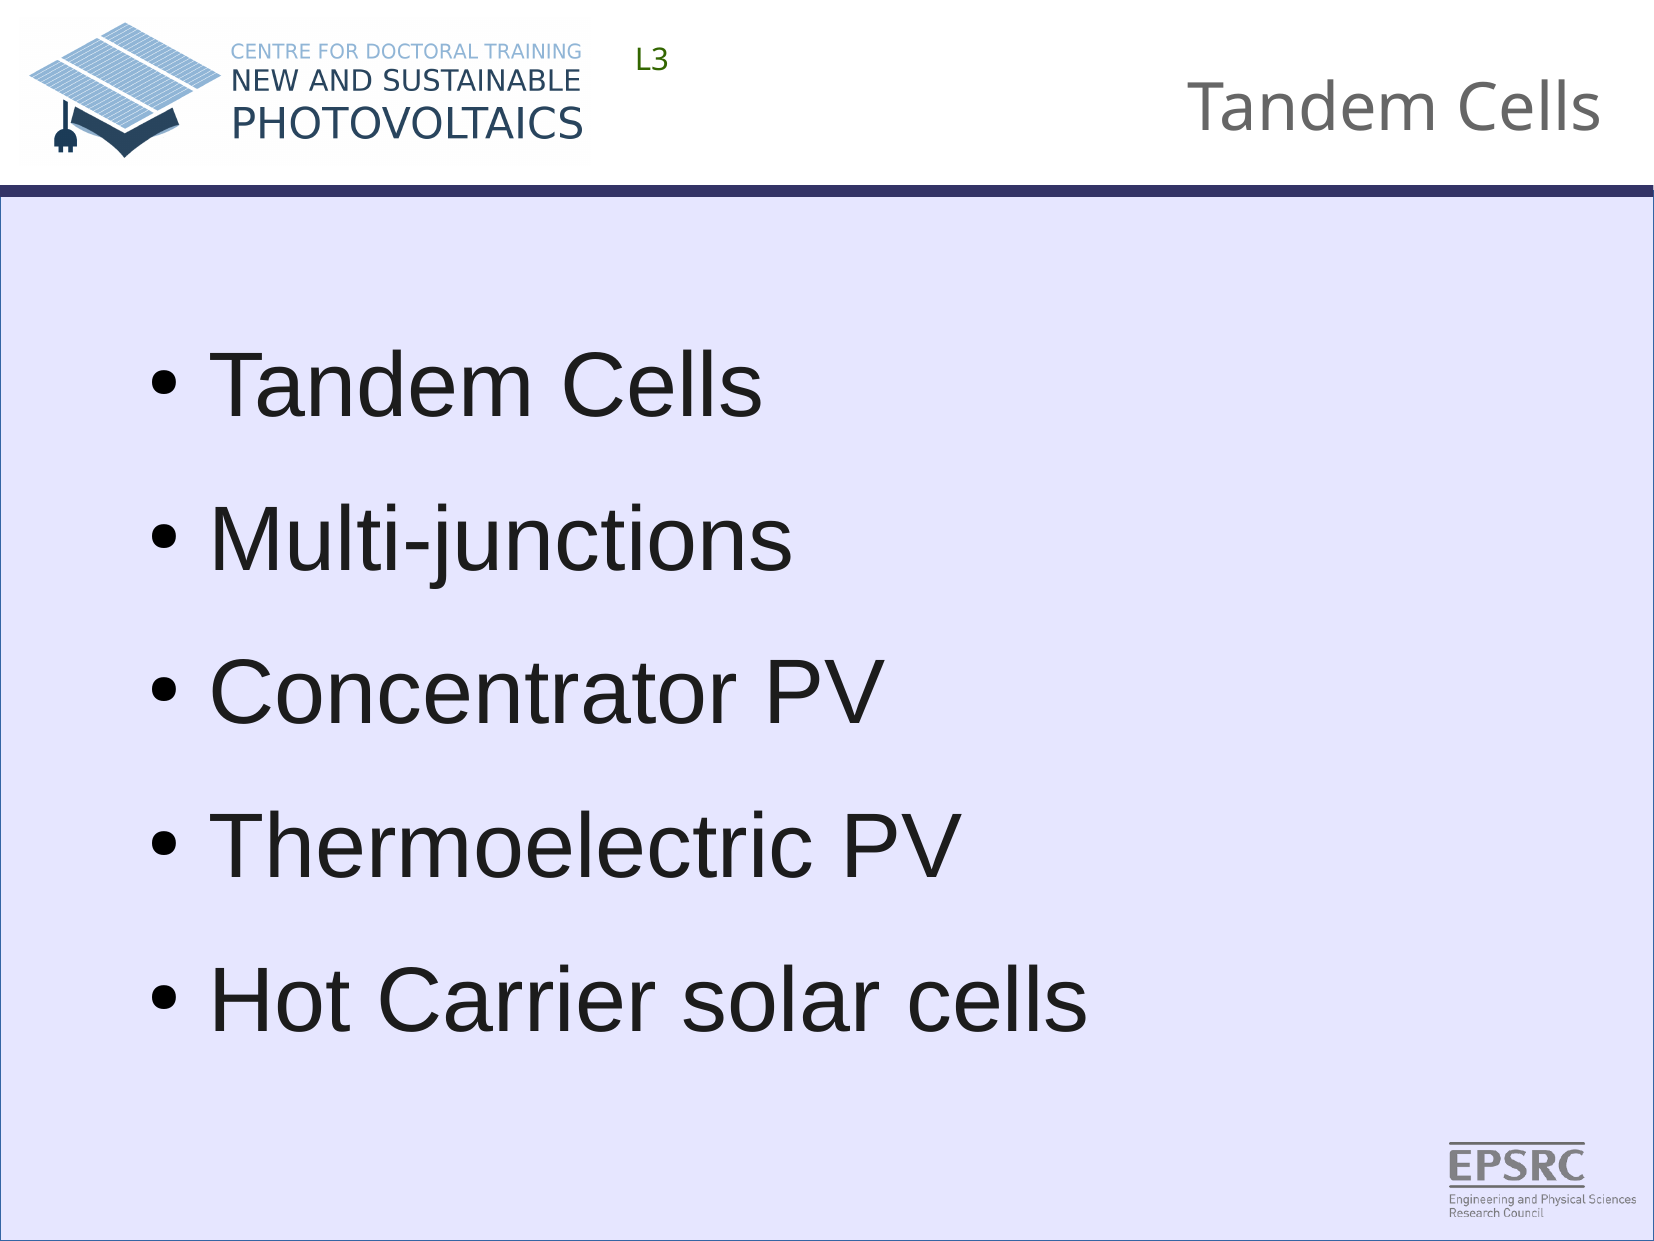

L3
Tandem Cells
 Tandem Cells
 Multi-junctions
 Concentrator PV
 Thermoelectric PV
 Hot Carrier solar cells